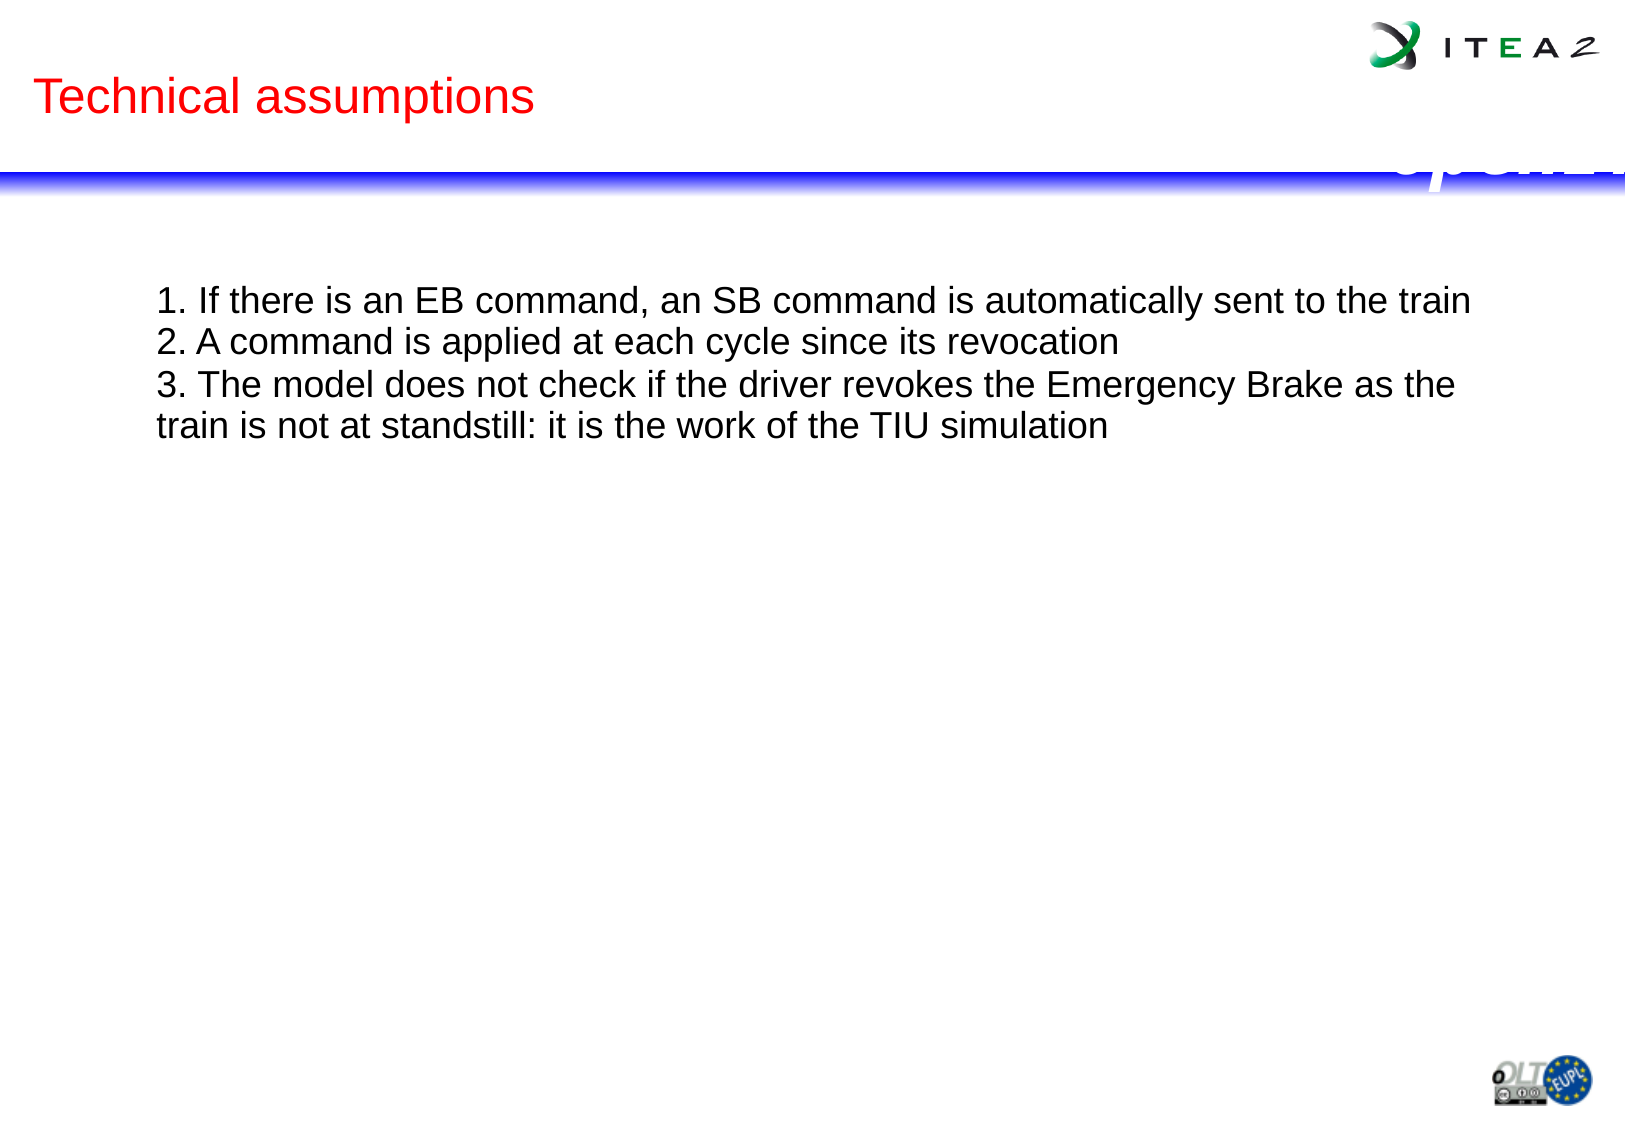

# Technical assumptions
1. If there is an EB command, an SB command is automatically sent to the train
2. A command is applied at each cycle since its revocation
3. The model does not check if the driver revokes the Emergency Brake as the
train is not at standstill: it is the work of the TIU simulation